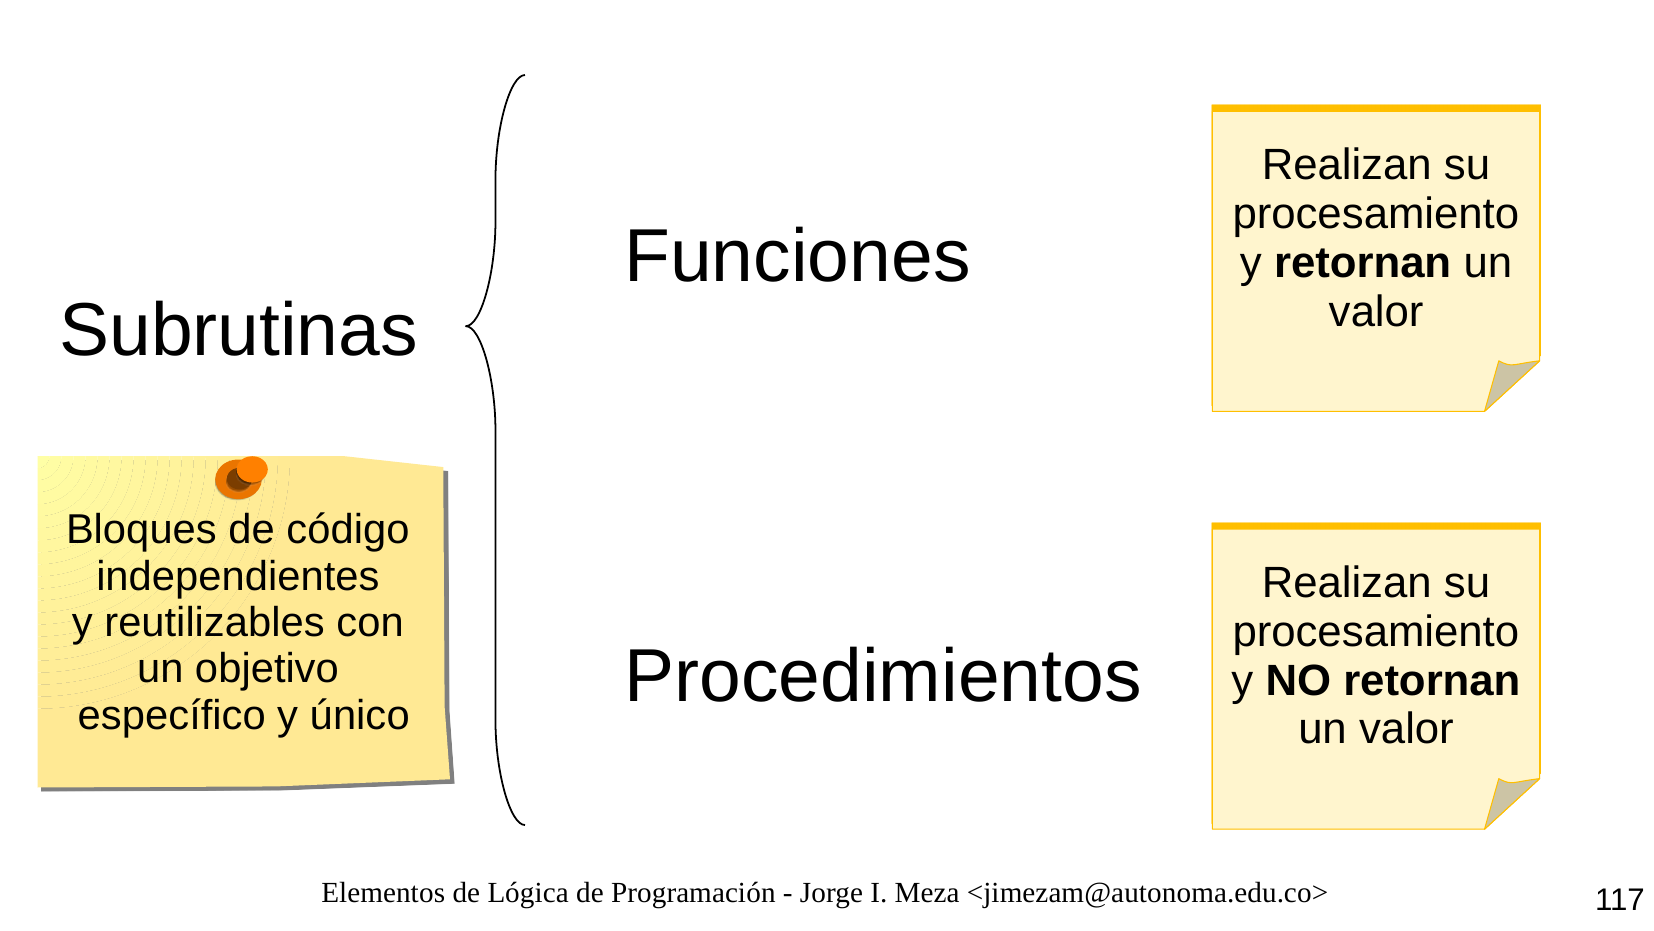

Realizan su
procesamiento y retornan un valor
Funciones
Procedimientos
# Subrutinas
Bloques de código
independientes
y reutilizables con
un objetivo
específico y único
Realizan su
procesamiento y NO retornan un valor
Elementos de Lógica de Programación - Jorge I. Meza <jimezam@autonoma.edu.co>